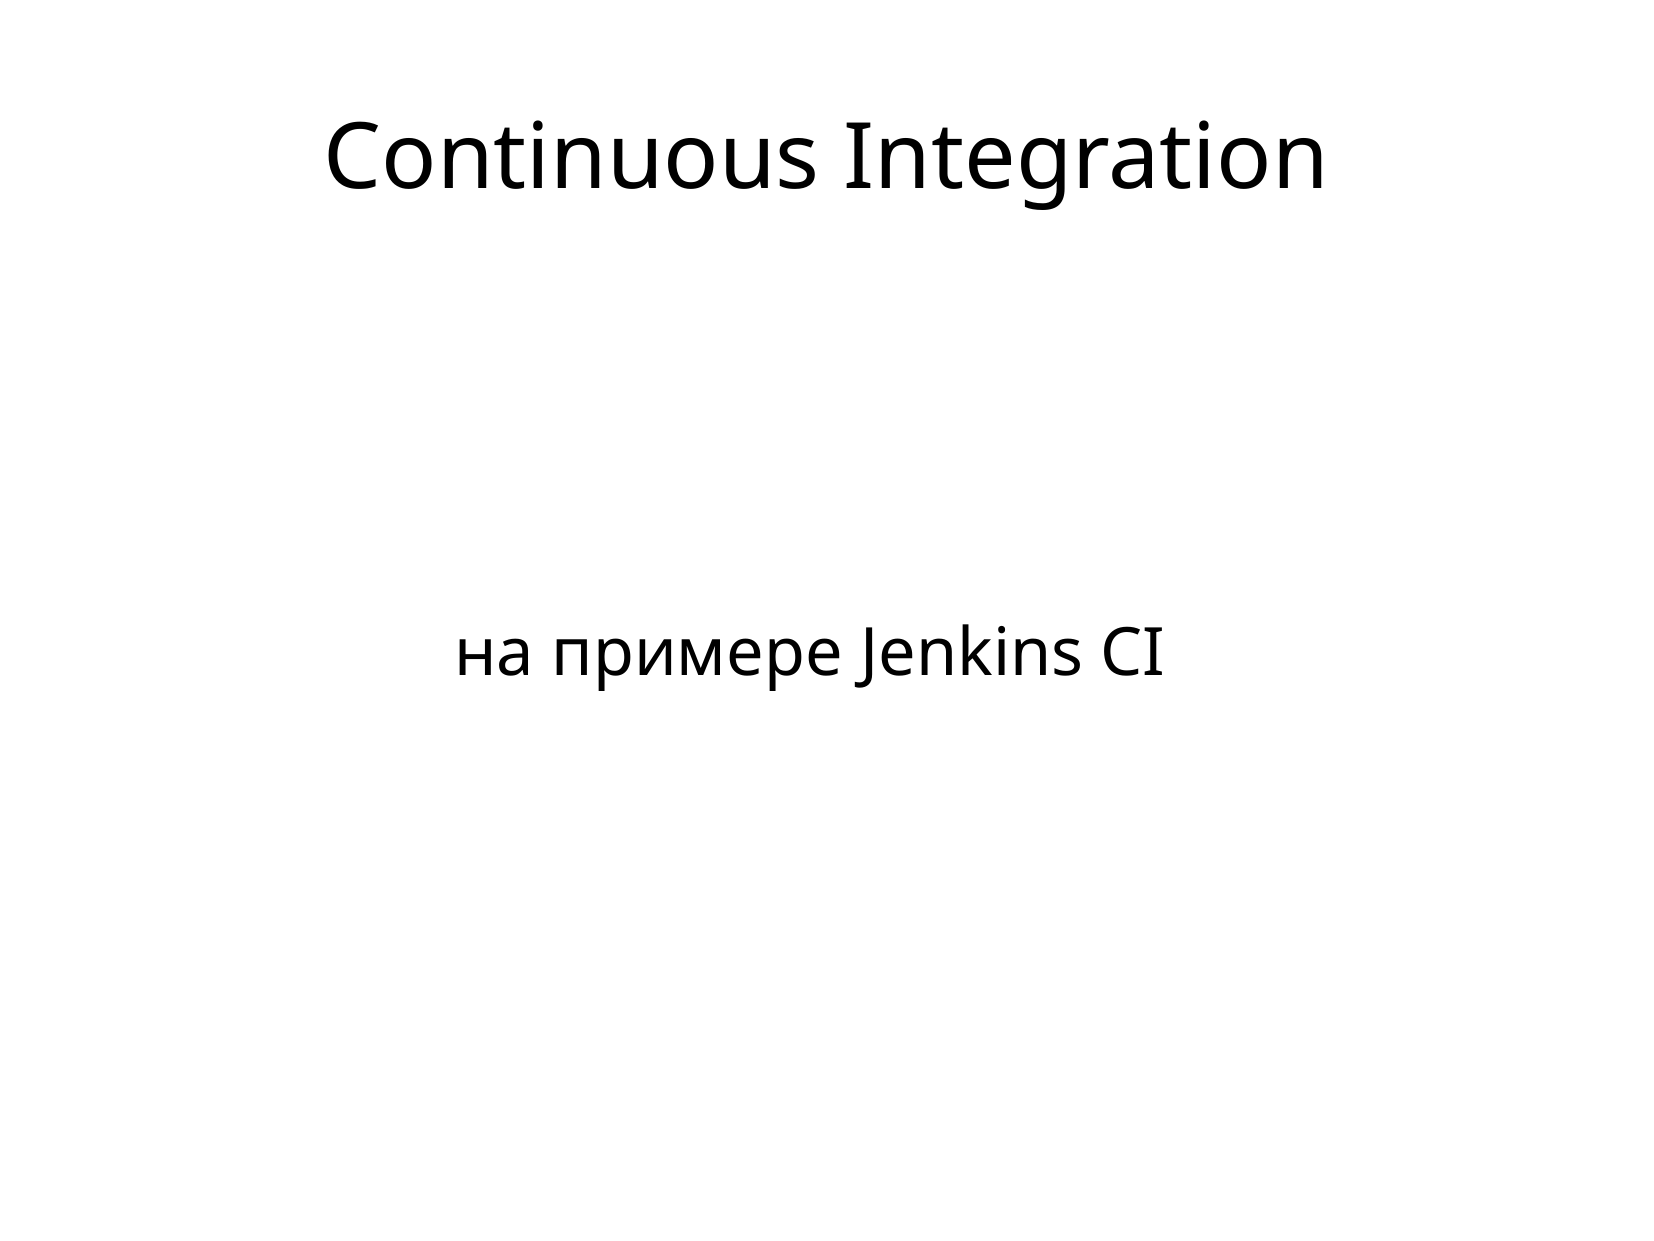

# Continuous Integration
на примере Jenkins CI